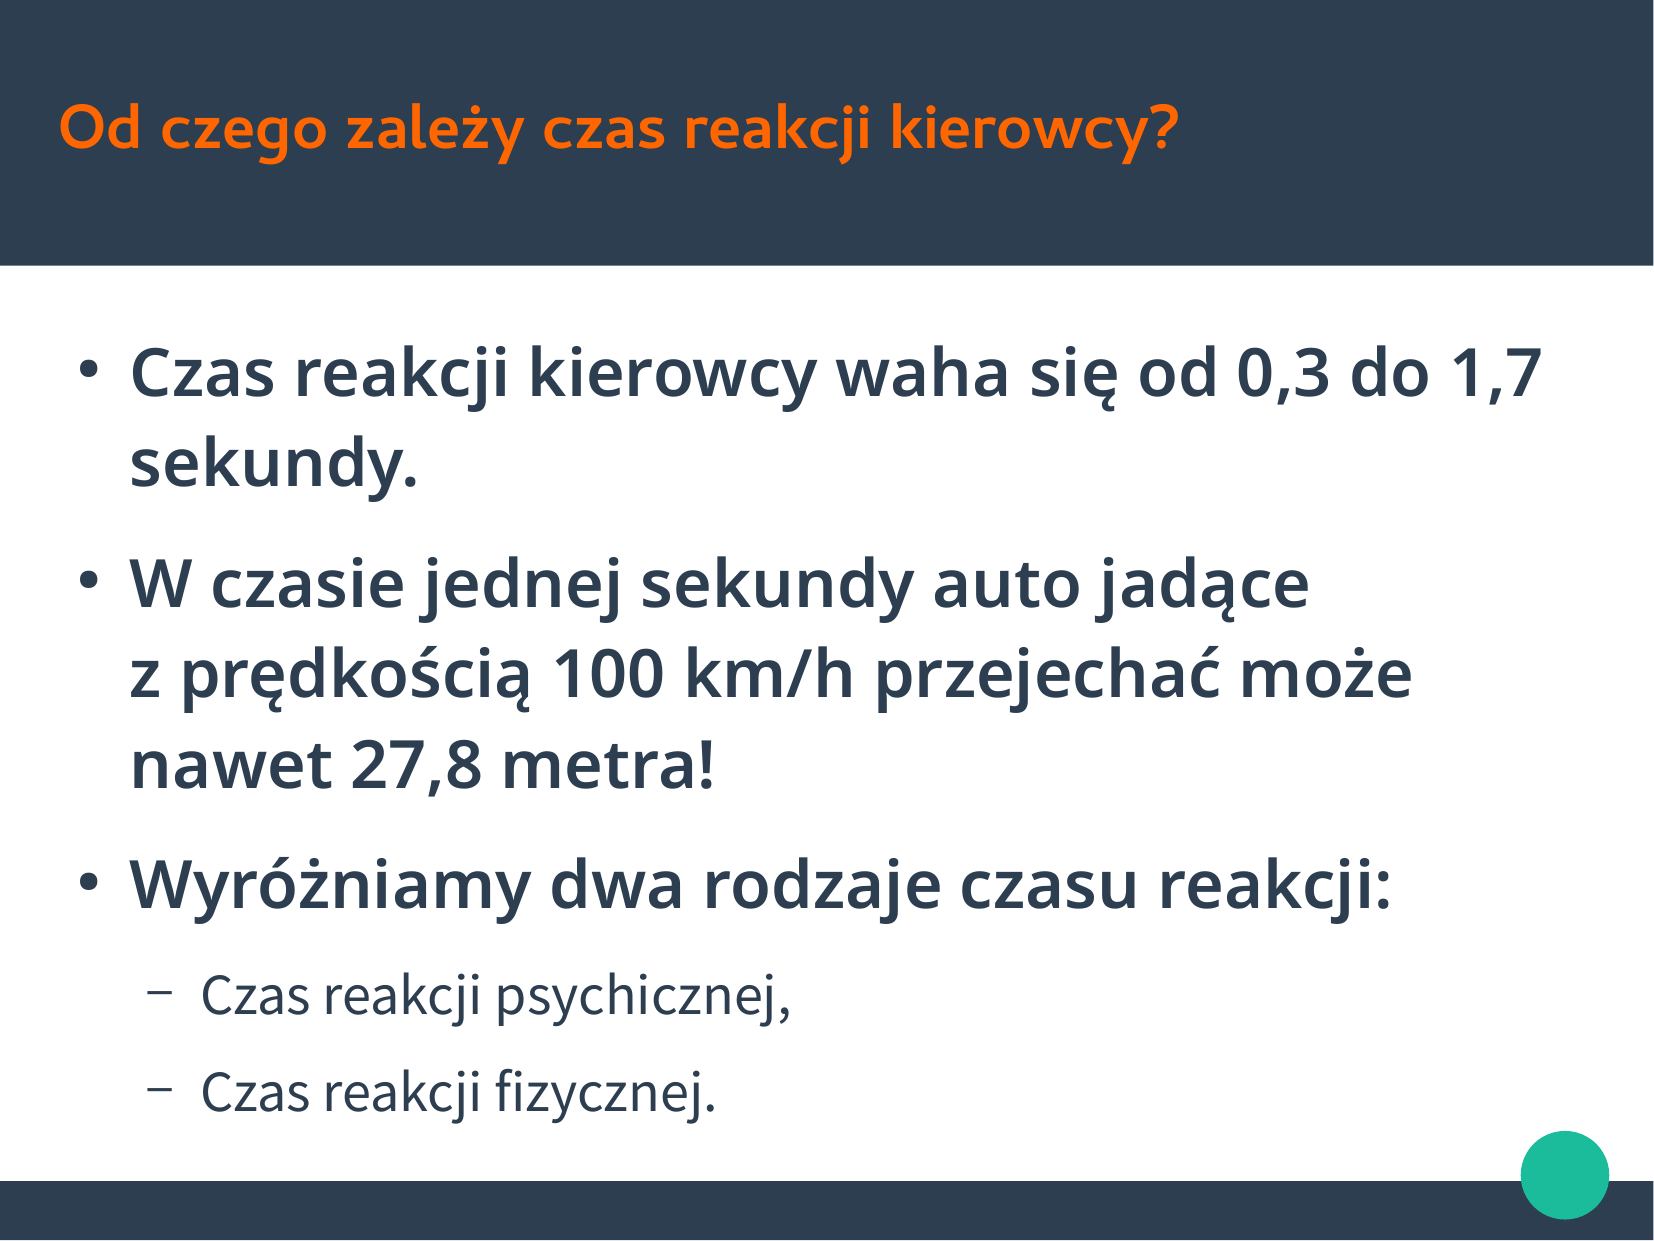

# Od czego zależy czas reakcji kierowcy?
Czas reakcji kierowcy waha się od 0,3 do 1,7 sekundy.
W czasie jednej sekundy auto jadące
z prędkością 100 km/h przejechać może nawet 27,8 metra!
Wyróżniamy dwa rodzaje czasu reakcji:
Czas reakcji psychicznej,
Czas reakcji fizycznej.